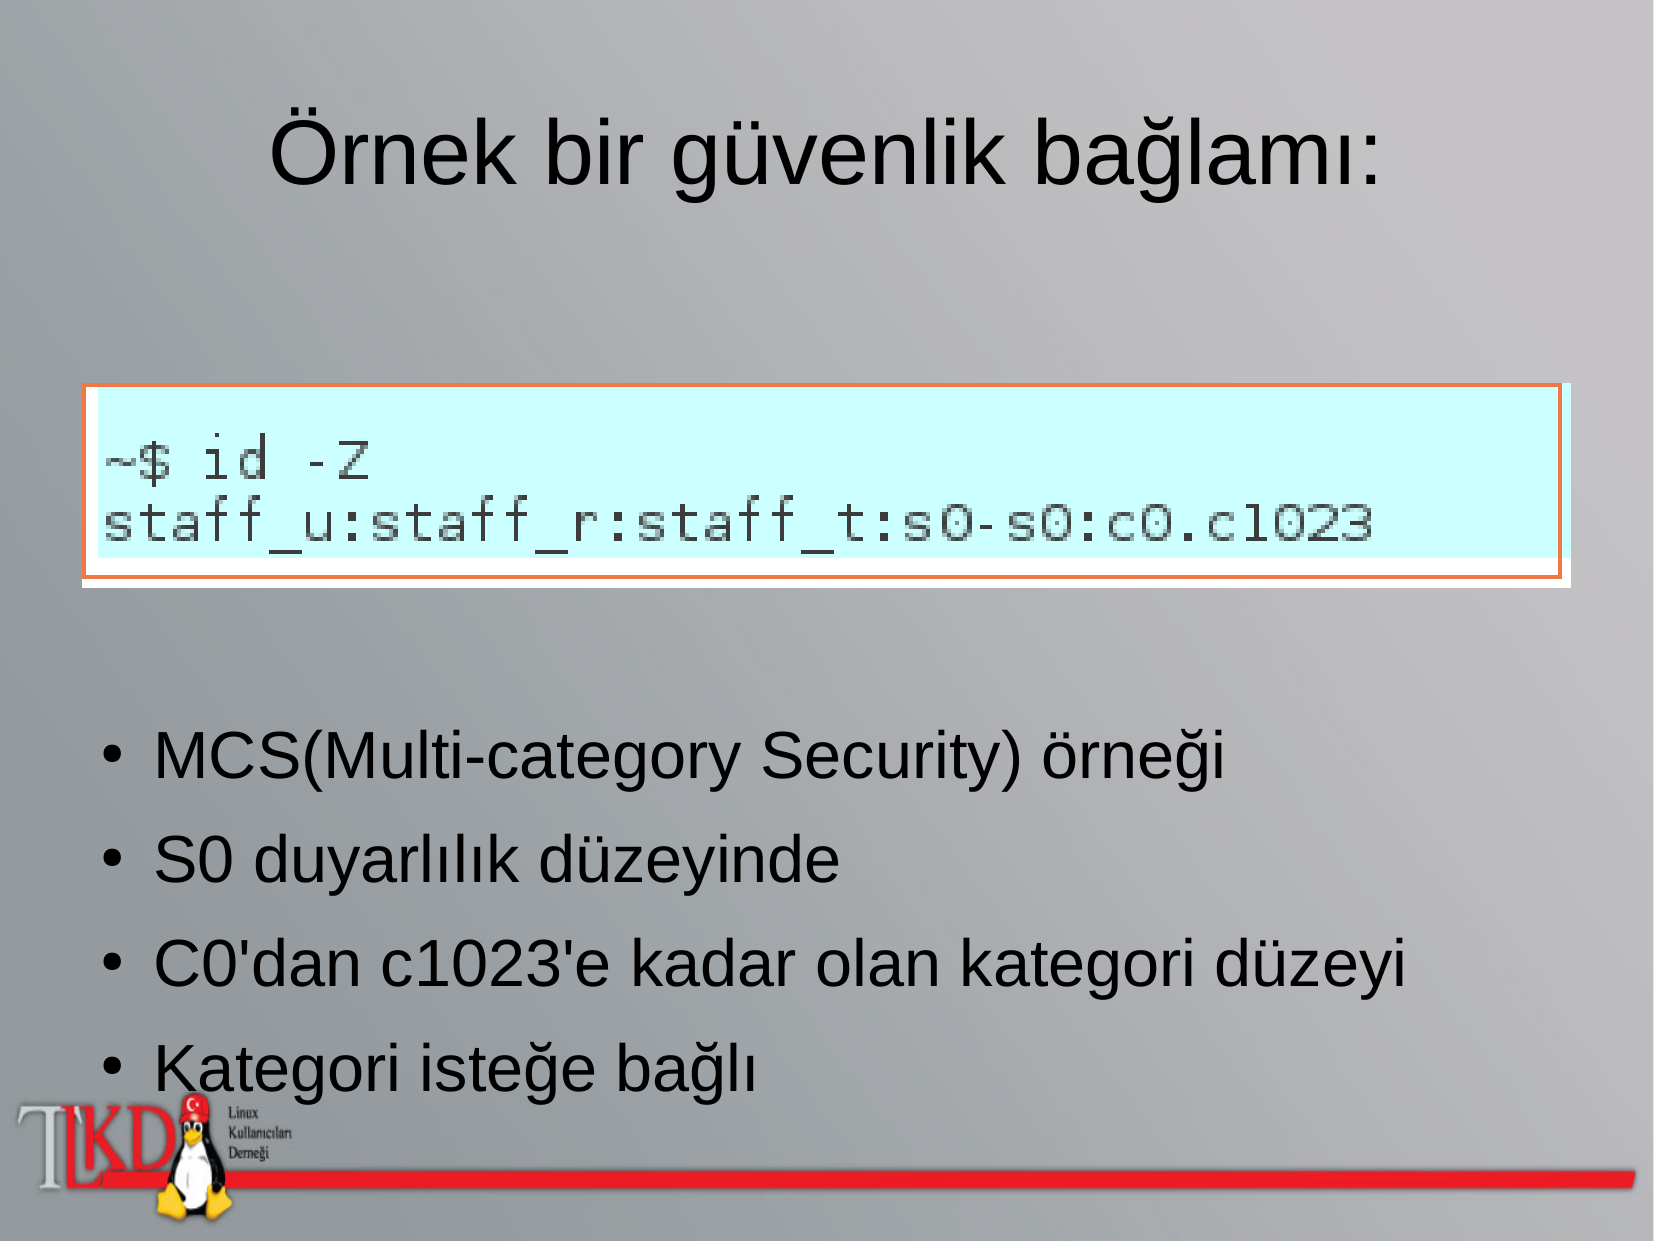

# Örnek bir güvenlik bağlamı:
MCS(Multi-category Security) örneği
S0 duyarlılık düzeyinde
C0'dan c1023'e kadar olan kategori düzeyi
Kategori isteğe bağlı